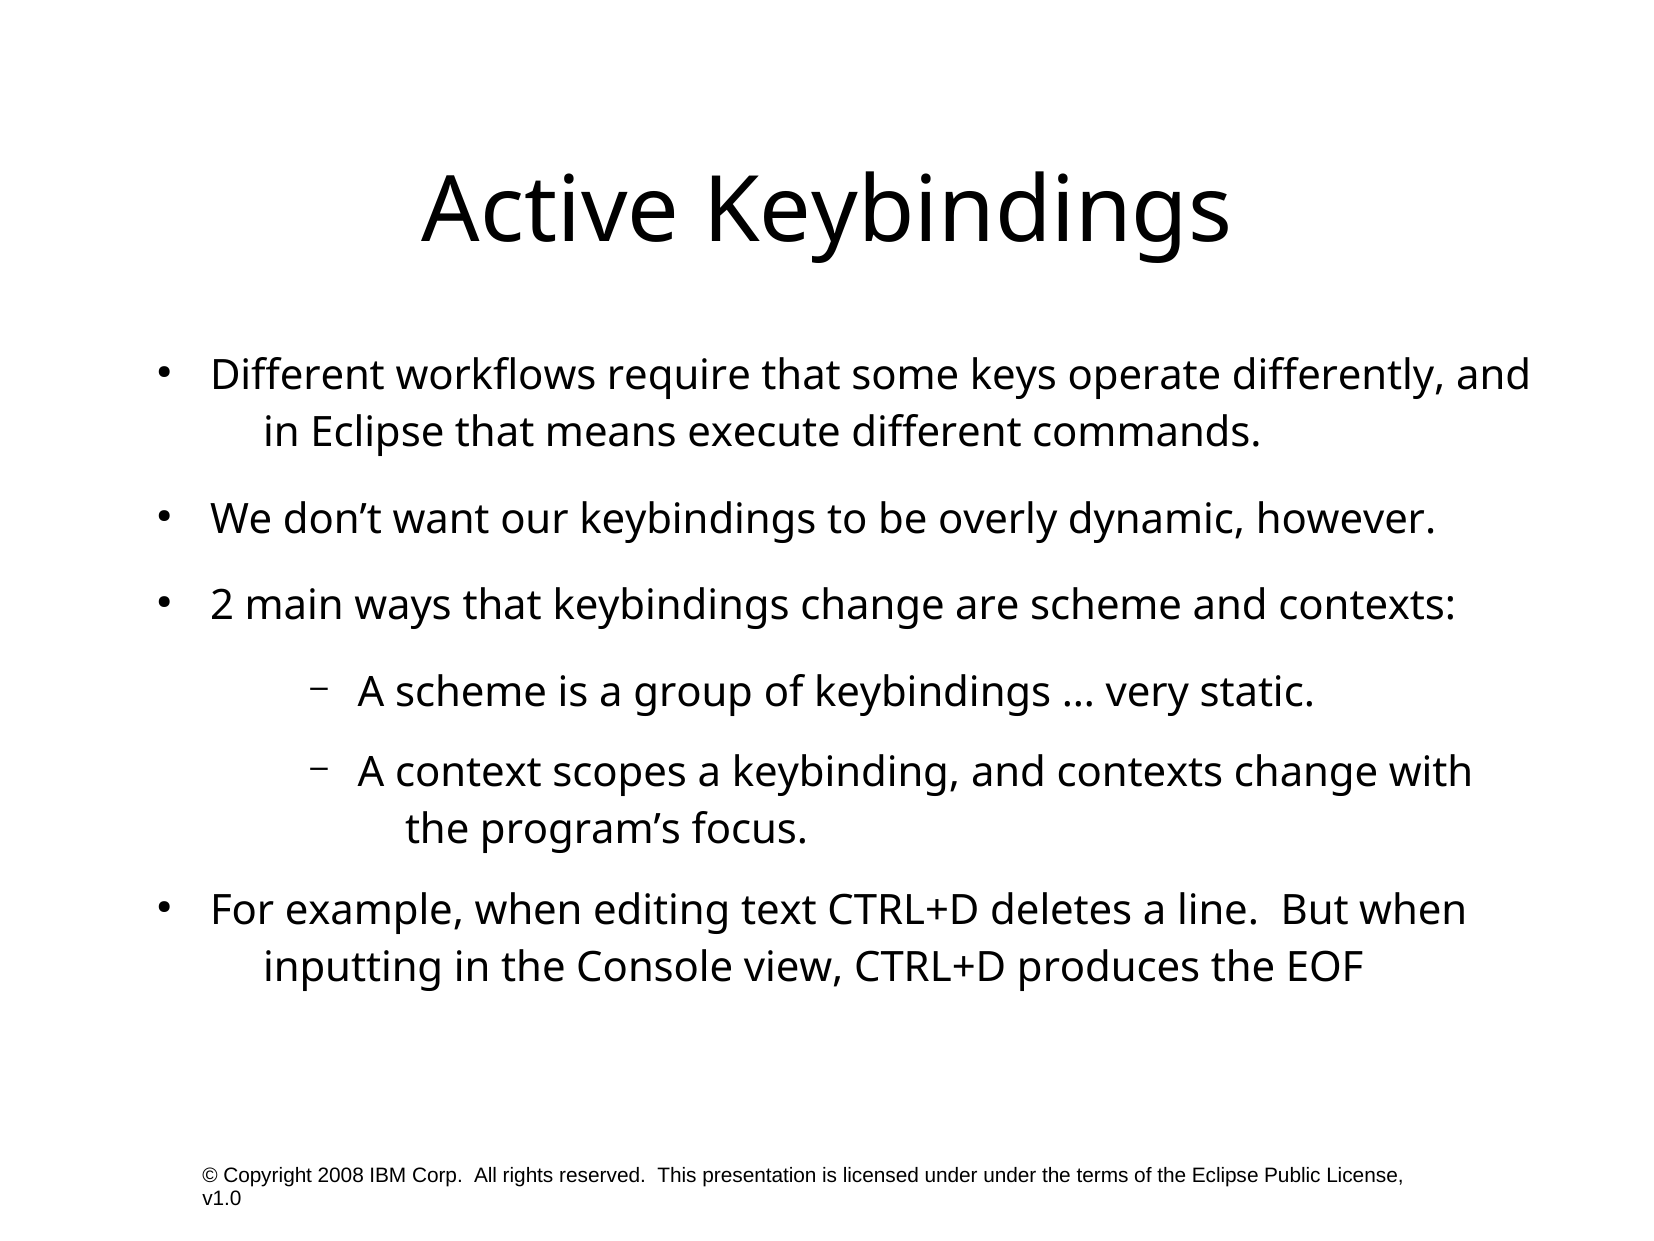

# Active Keybindings
Different workflows require that some keys operate differently, and in Eclipse that means execute different commands.
We don’t want our keybindings to be overly dynamic, however.
2 main ways that keybindings change are scheme and contexts:
A scheme is a group of keybindings … very static.
A context scopes a keybinding, and contexts change with the program’s focus.
For example, when editing text CTRL+D deletes a line. But when inputting in the Console view, CTRL+D produces the EOF